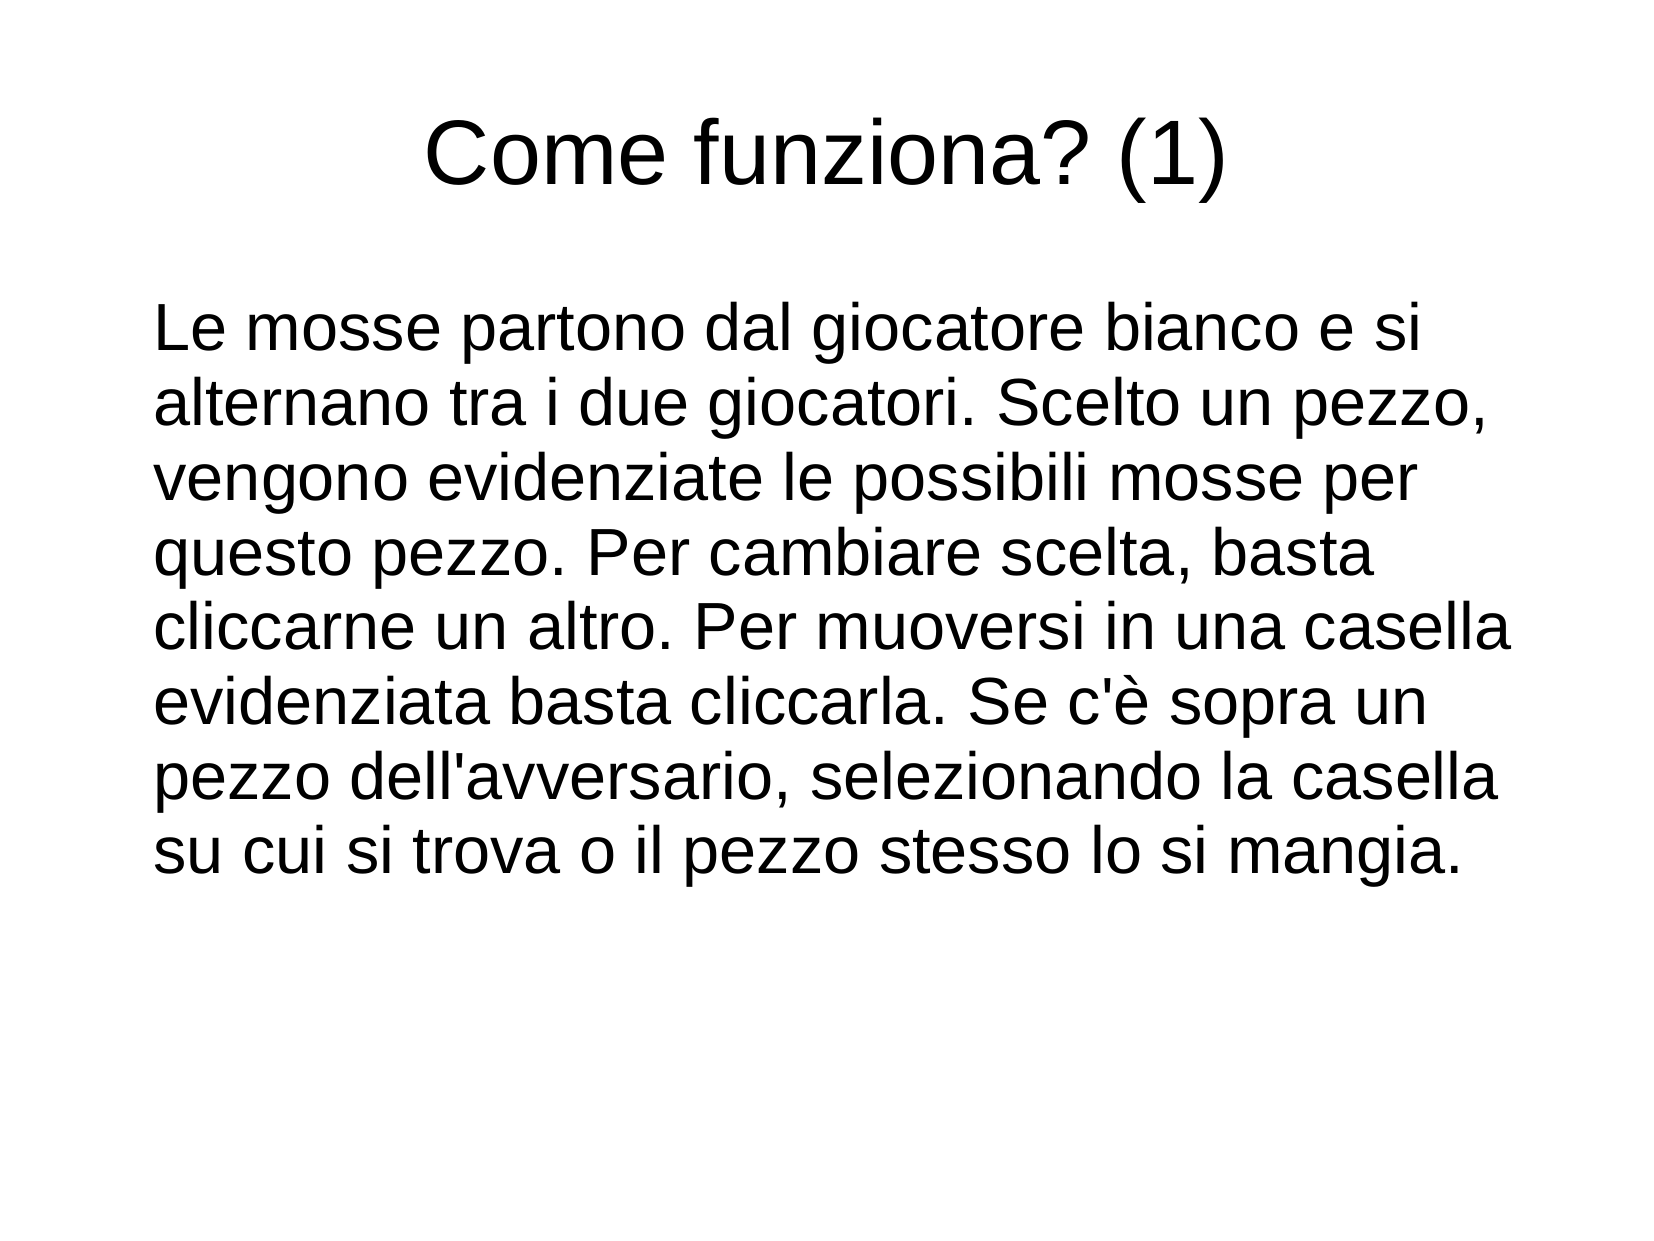

# Come funziona? (1)
Le mosse partono dal giocatore bianco e si alternano tra i due giocatori. Scelto un pezzo, vengono evidenziate le possibili mosse per questo pezzo. Per cambiare scelta, basta cliccarne un altro. Per muoversi in una casella evidenziata basta cliccarla. Se c'è sopra un pezzo dell'avversario, selezionando la casella su cui si trova o il pezzo stesso lo si mangia.